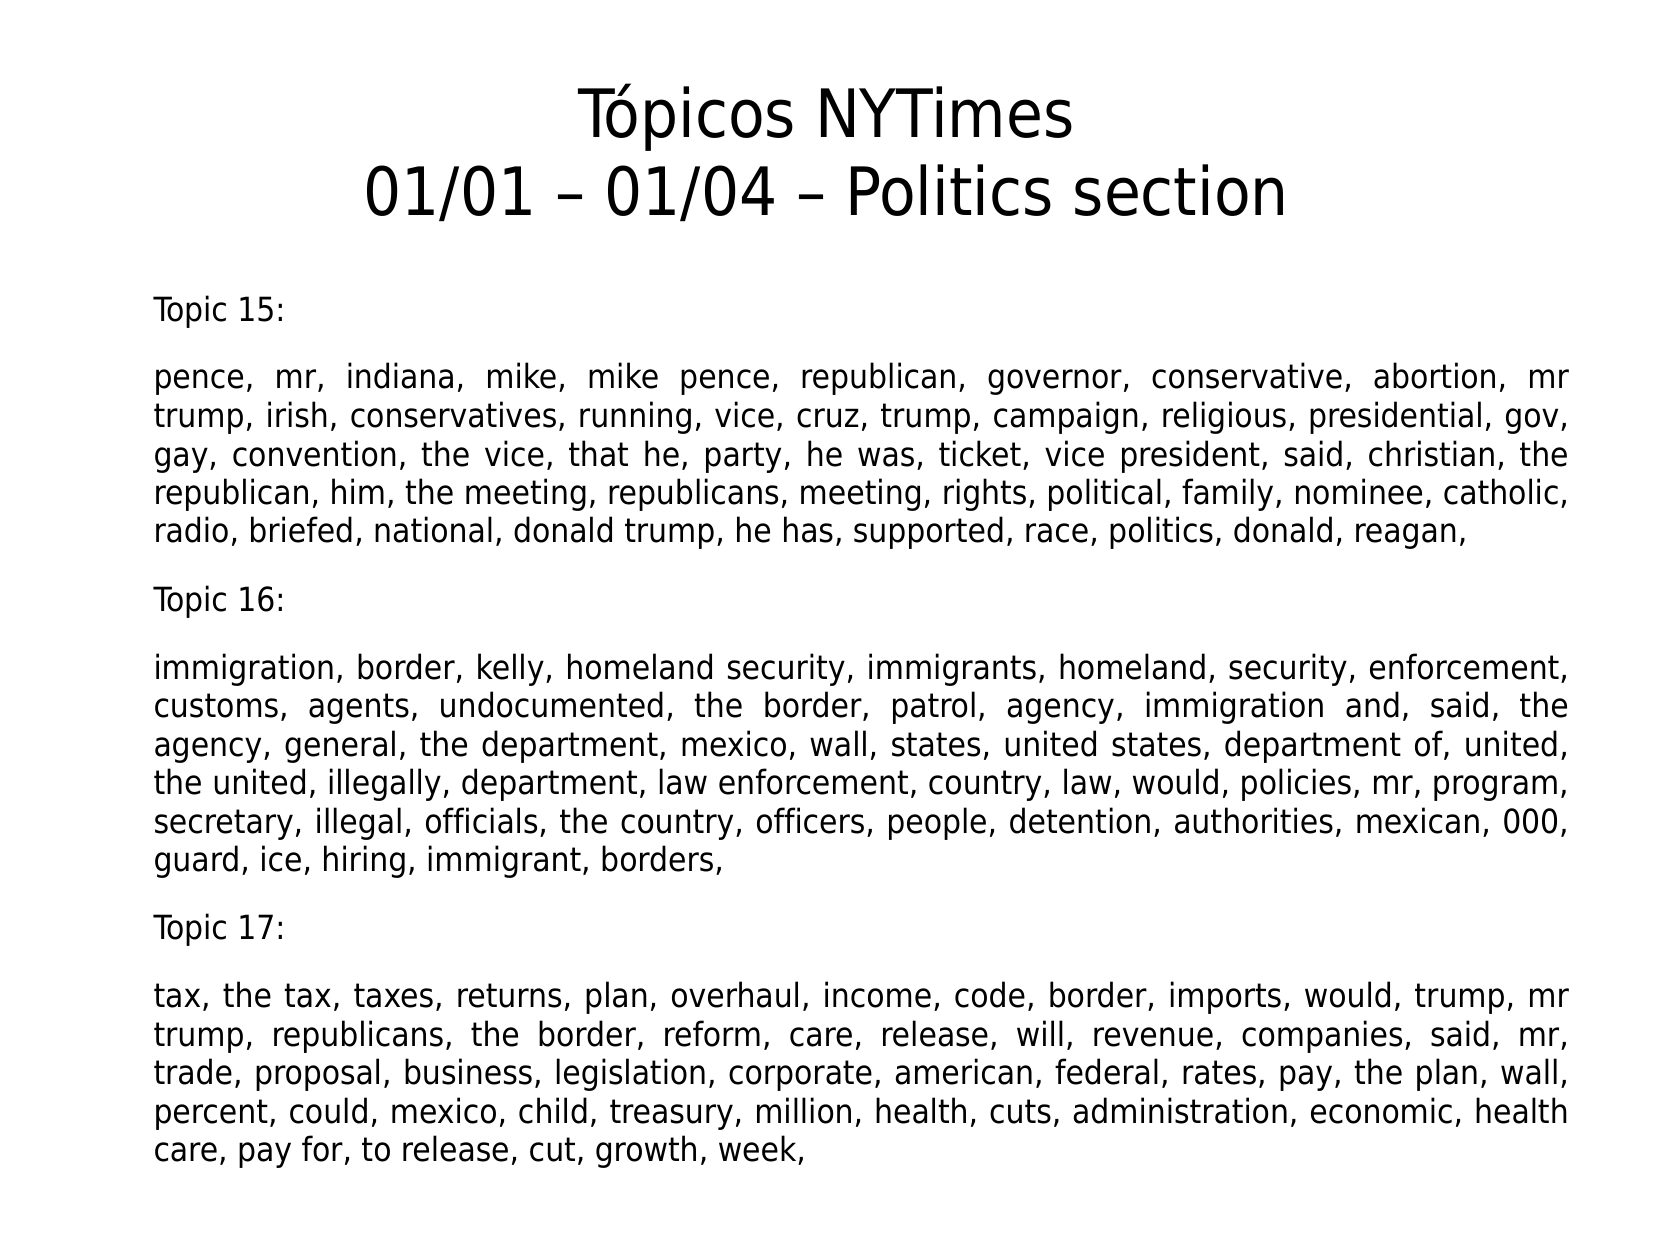

# Tópicos NYTimes 01/01 – 01/04 – Politics section
Topic 15:
pence, mr, indiana, mike, mike pence, republican, governor, conservative, abortion, mr trump, irish, conservatives, running, vice, cruz, trump, campaign, religious, presidential, gov, gay, convention, the vice, that he, party, he was, ticket, vice president, said, christian, the republican, him, the meeting, republicans, meeting, rights, political, family, nominee, catholic, radio, briefed, national, donald trump, he has, supported, race, politics, donald, reagan,
Topic 16:
immigration, border, kelly, homeland security, immigrants, homeland, security, enforcement, customs, agents, undocumented, the border, patrol, agency, immigration and, said, the agency, general, the department, mexico, wall, states, united states, department of, united, the united, illegally, department, law enforcement, country, law, would, policies, mr, program, secretary, illegal, officials, the country, officers, people, detention, authorities, mexican, 000, guard, ice, hiring, immigrant, borders,
Topic 17:
tax, the tax, taxes, returns, plan, overhaul, income, code, border, imports, would, trump, mr trump, republicans, the border, reform, care, release, will, revenue, companies, said, mr, trade, proposal, business, legislation, corporate, american, federal, rates, pay, the plan, wall, percent, could, mexico, child, treasury, million, health, cuts, administration, economic, health care, pay for, to release, cut, growth, week,